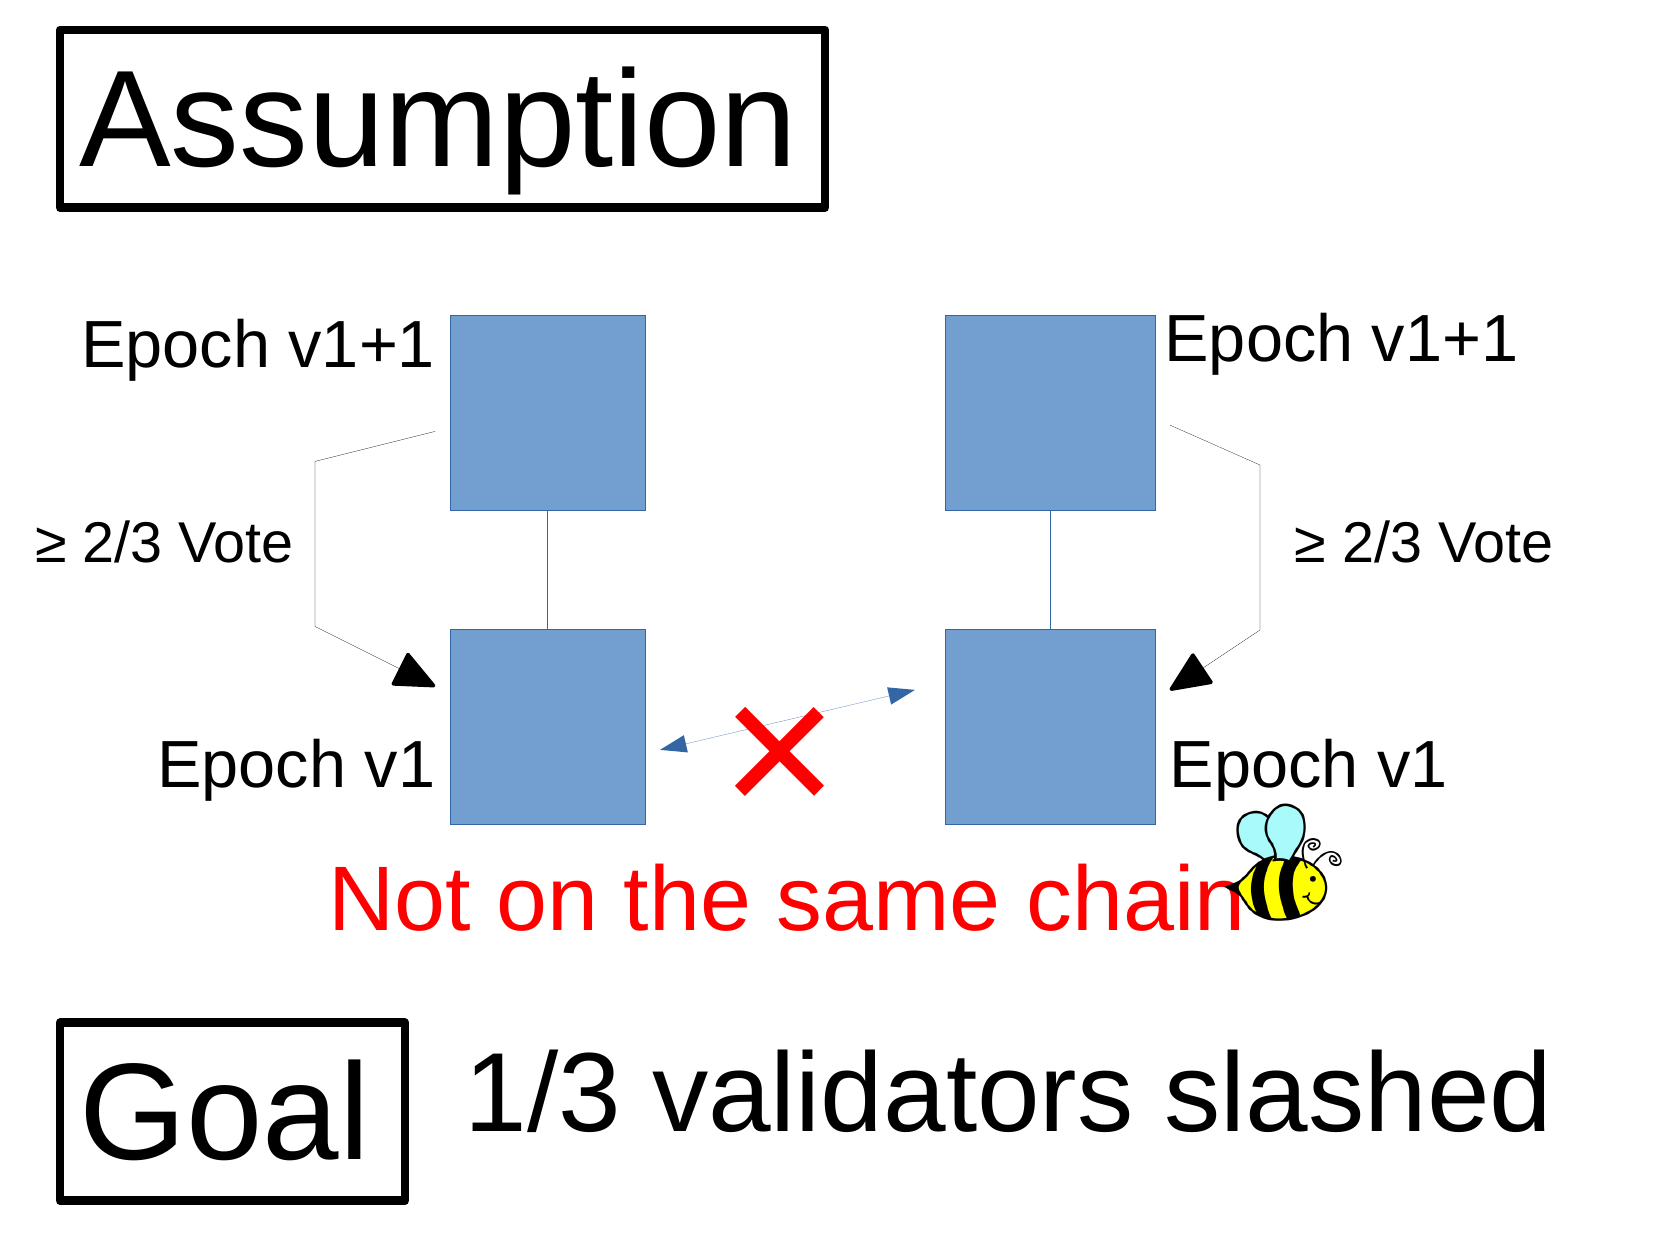

Assumption
Epoch v1+1
Epoch v1+1
 ≥ 2/3 Vote
 ≥ 2/3 Vote
×
Epoch v1
Epoch v1
Not on the same chain
1/3 validators slashed
Goal